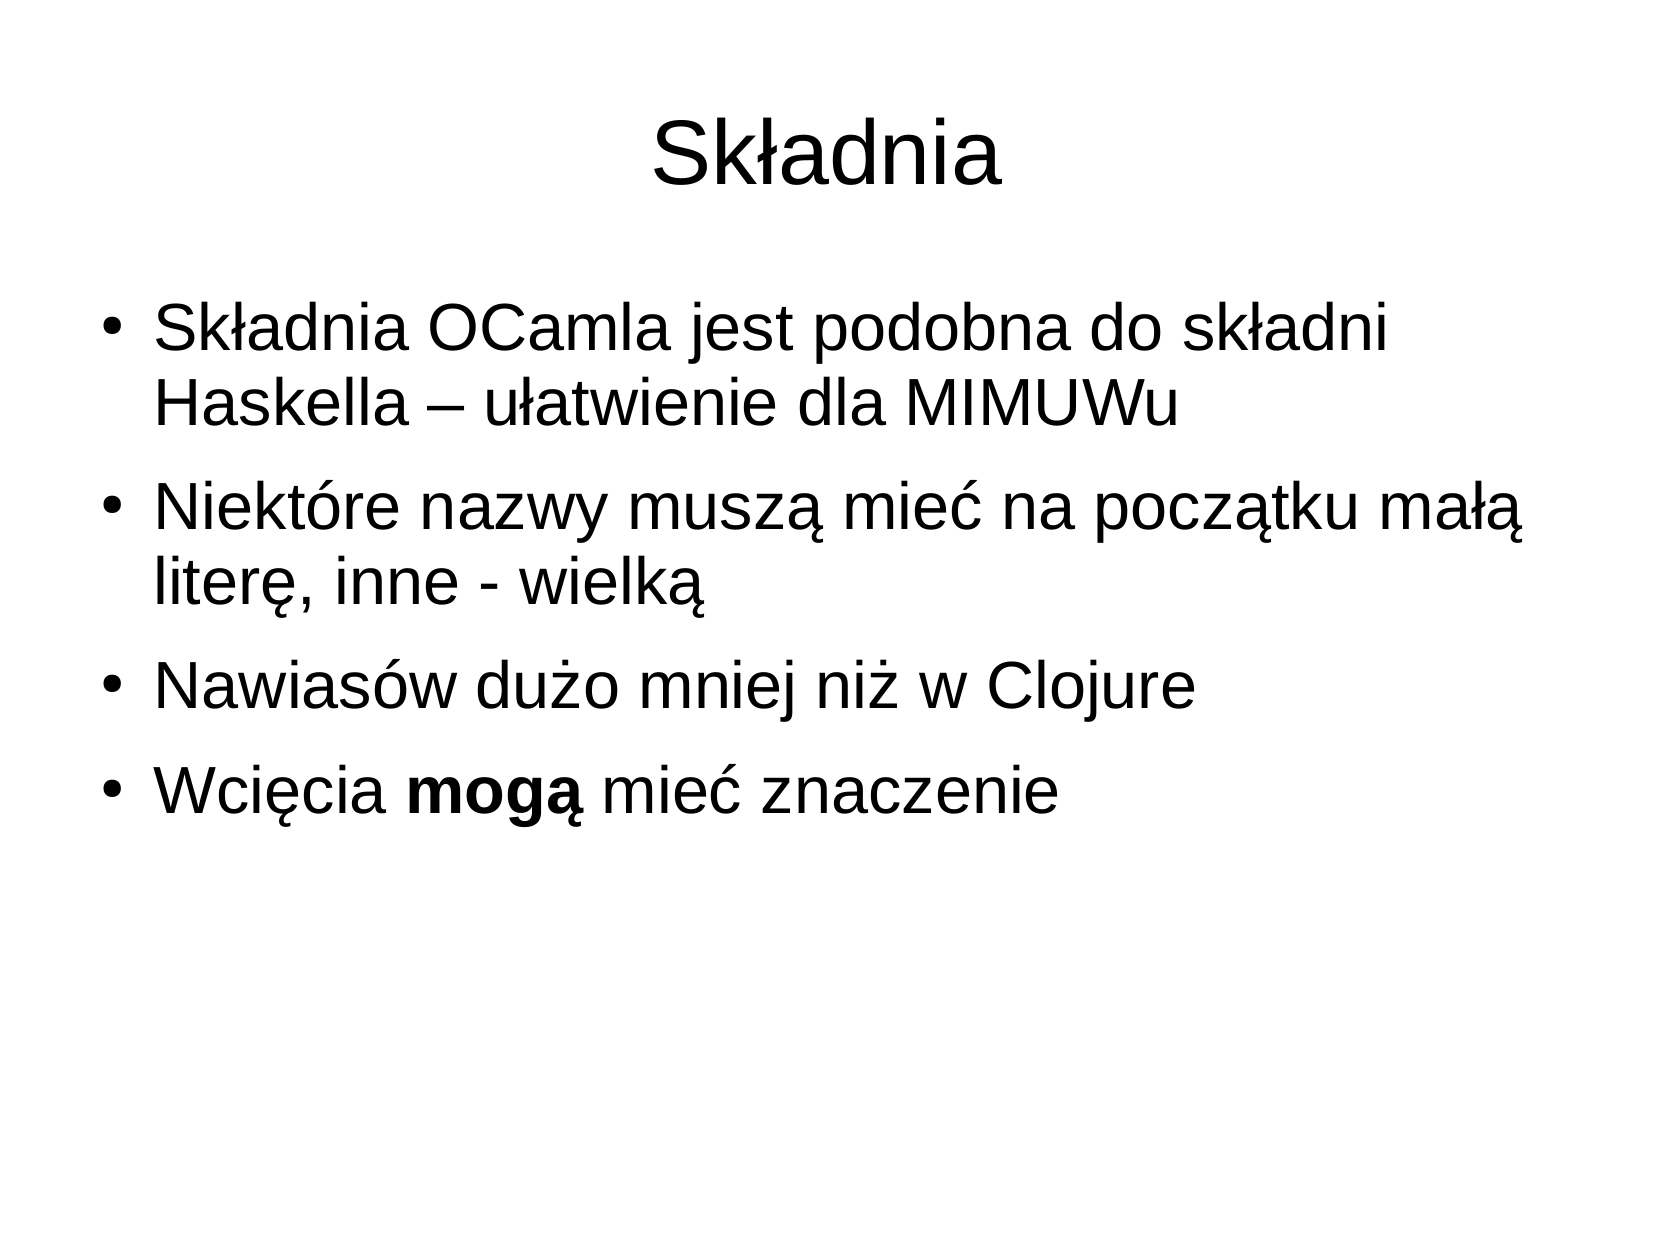

# Składnia
Składnia OCamla jest podobna do składni Haskella – ułatwienie dla MIMUWu
Niektóre nazwy muszą mieć na początku małą literę, inne - wielką
Nawiasów dużo mniej niż w Clojure
Wcięcia mogą mieć znaczenie